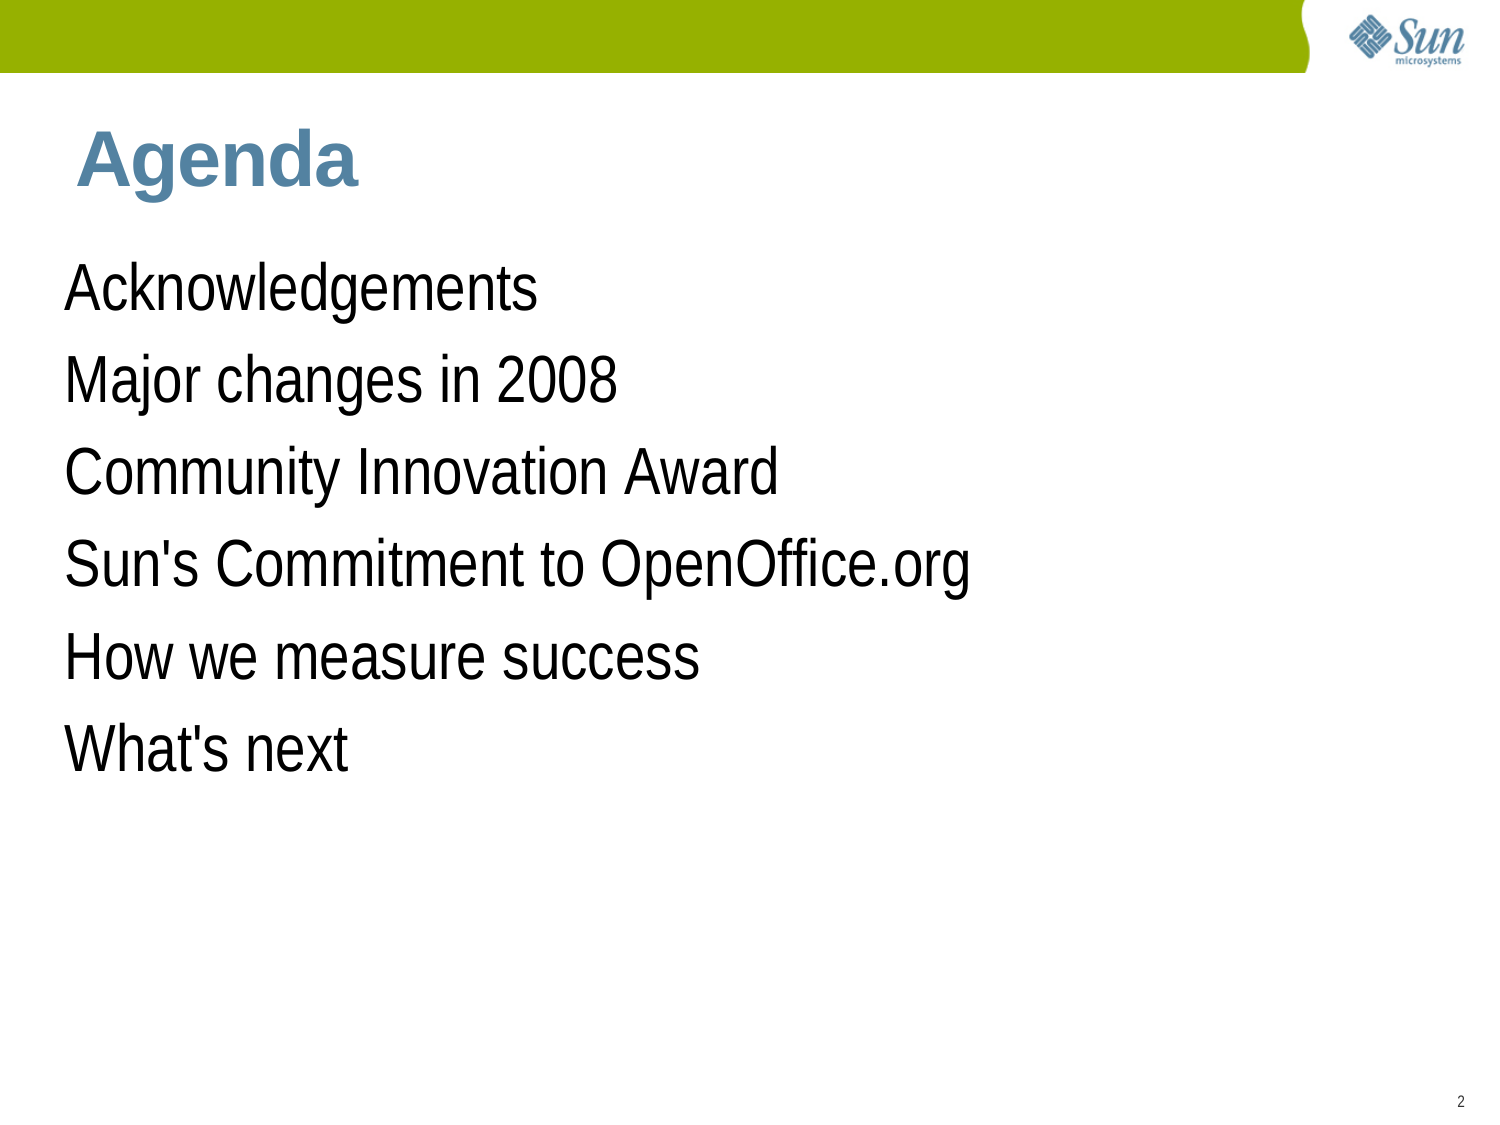

# Agenda
Acknowledgements
Major changes in 2008
Community Innovation Award
Sun's Commitment to OpenOffice.org
How we measure success
What's next